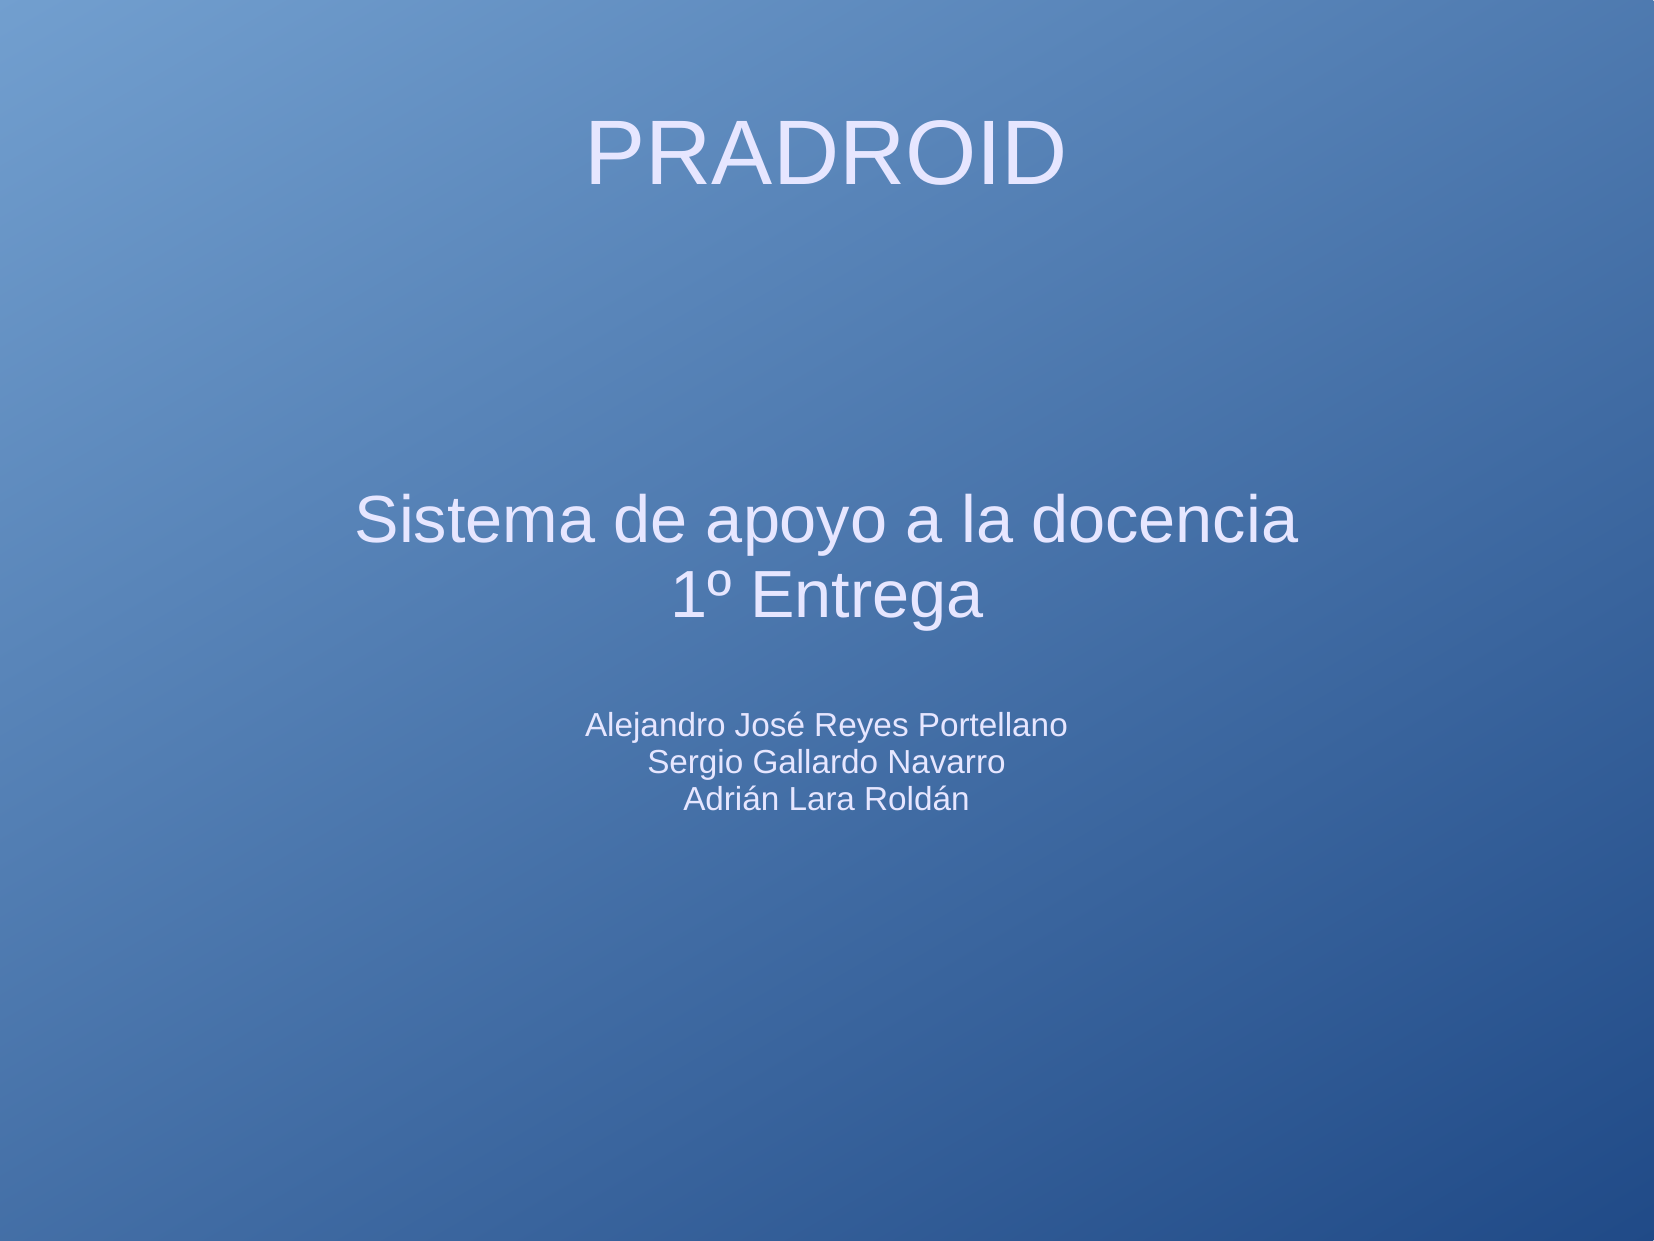

# PRADROID
Sistema de apoyo a la docencia
1º Entrega
Alejandro José Reyes Portellano
Sergio Gallardo Navarro
Adrián Lara Roldán